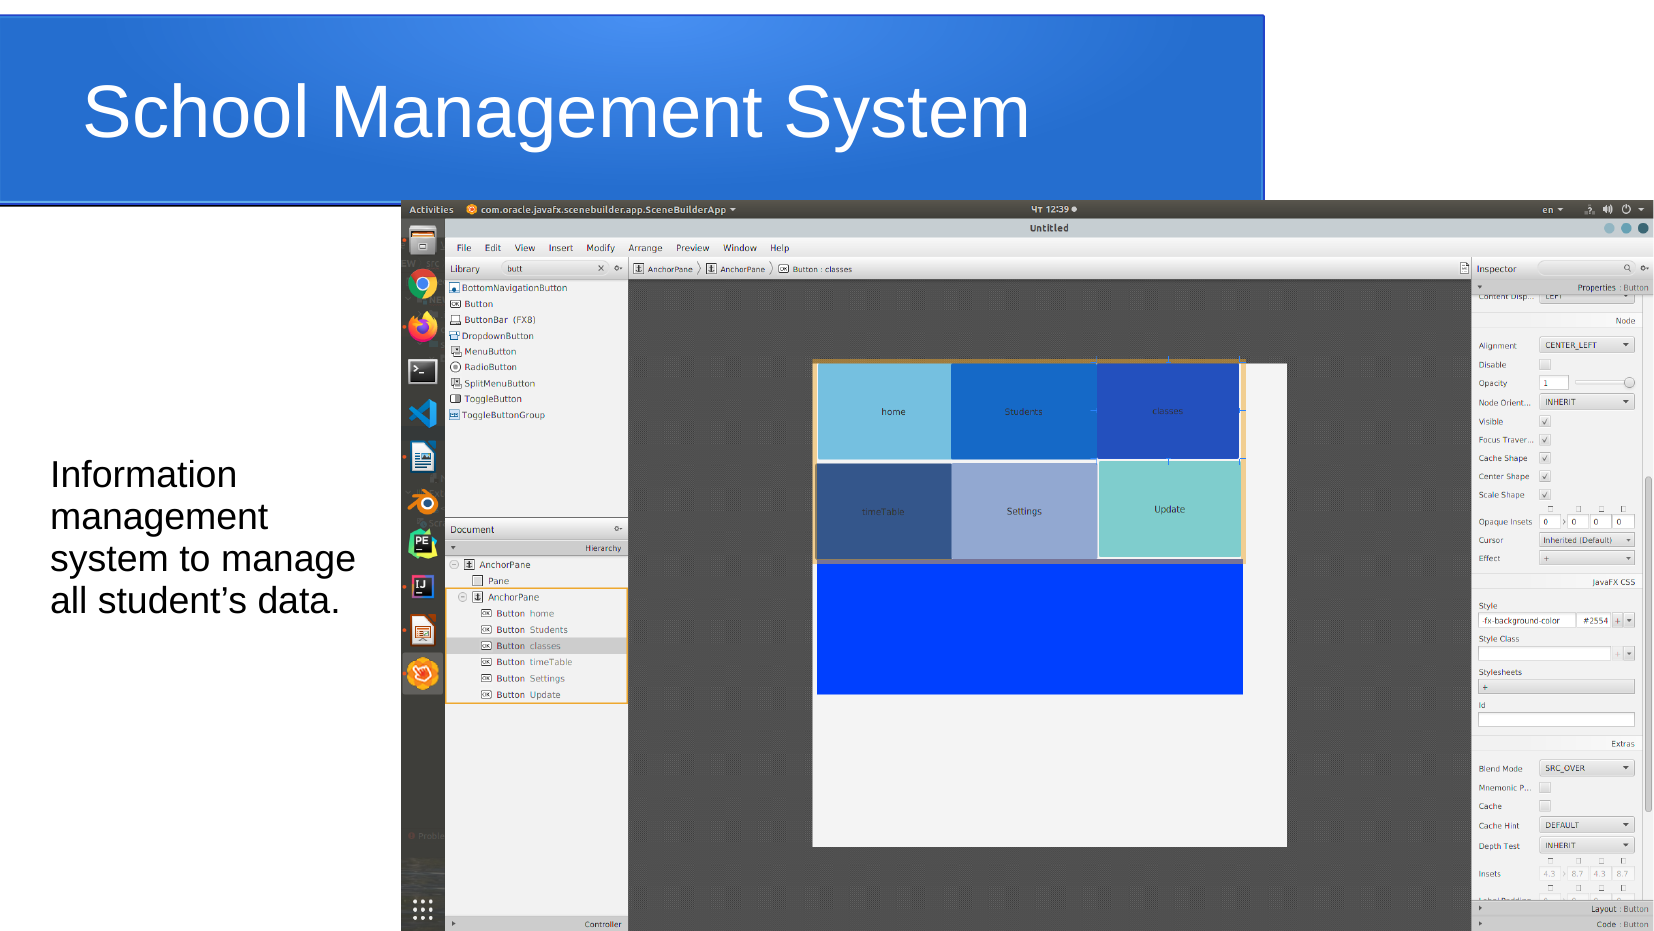

# School Management System
Information management system to manage all student’s data.